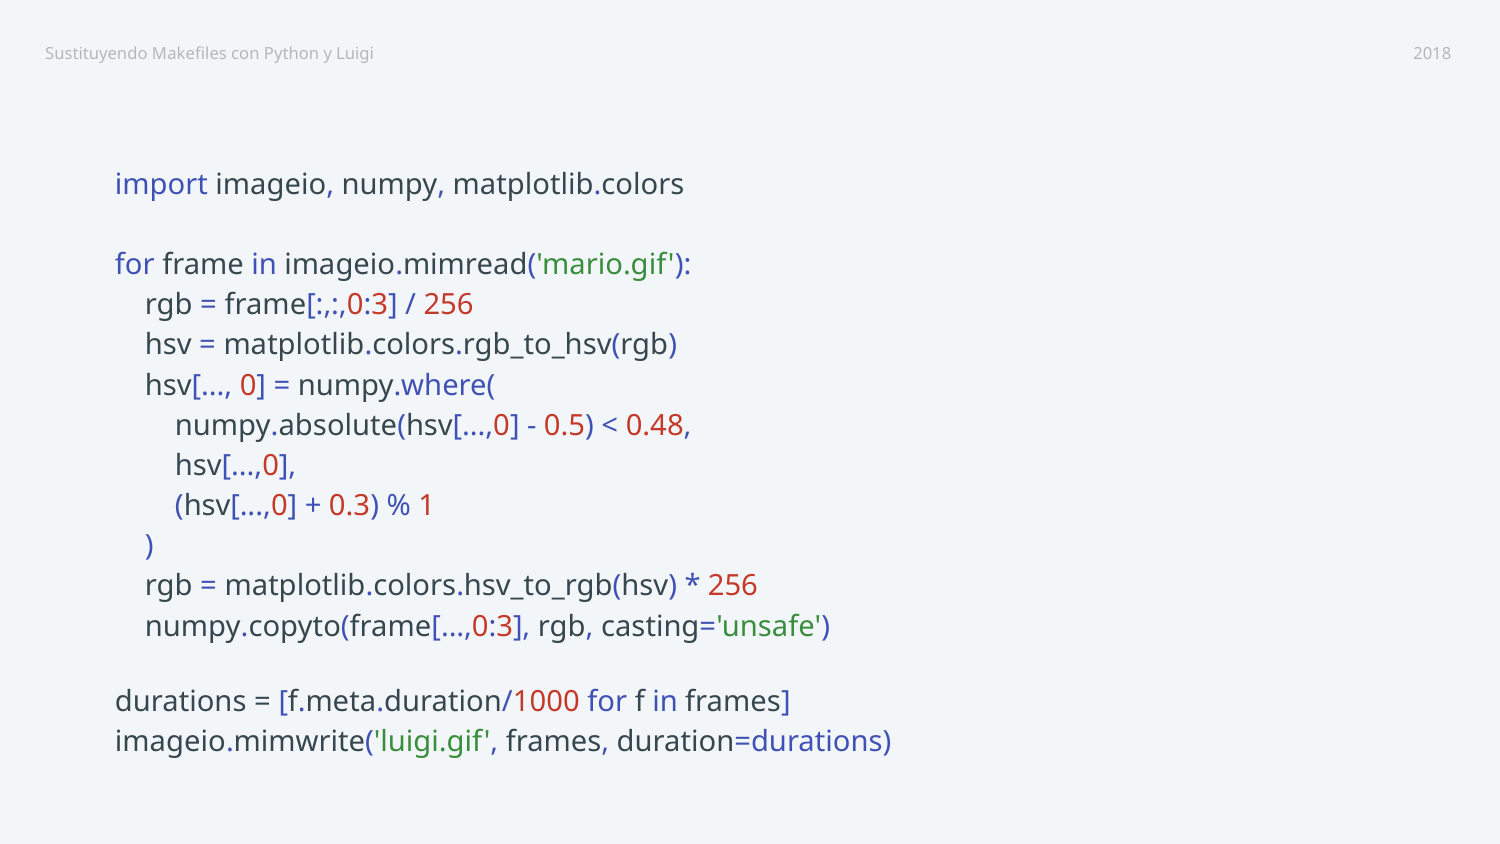

import imageio, numpy, matplotlib.colors
for frame in imageio.mimread('mario.gif'):
 rgb = frame[:,:,0:3] / 256
 hsv = matplotlib.colors.rgb_to_hsv(rgb)
 hsv[..., 0] = numpy.where(
 numpy.absolute(hsv[...,0] - 0.5) < 0.48,
 hsv[...,0],
 (hsv[...,0] + 0.3) % 1
 )
 rgb = matplotlib.colors.hsv_to_rgb(hsv) * 256
 numpy.copyto(frame[...,0:3], rgb, casting='unsafe')
durations = [f.meta.duration/1000 for f in frames]
imageio.mimwrite('luigi.gif', frames, duration=durations)